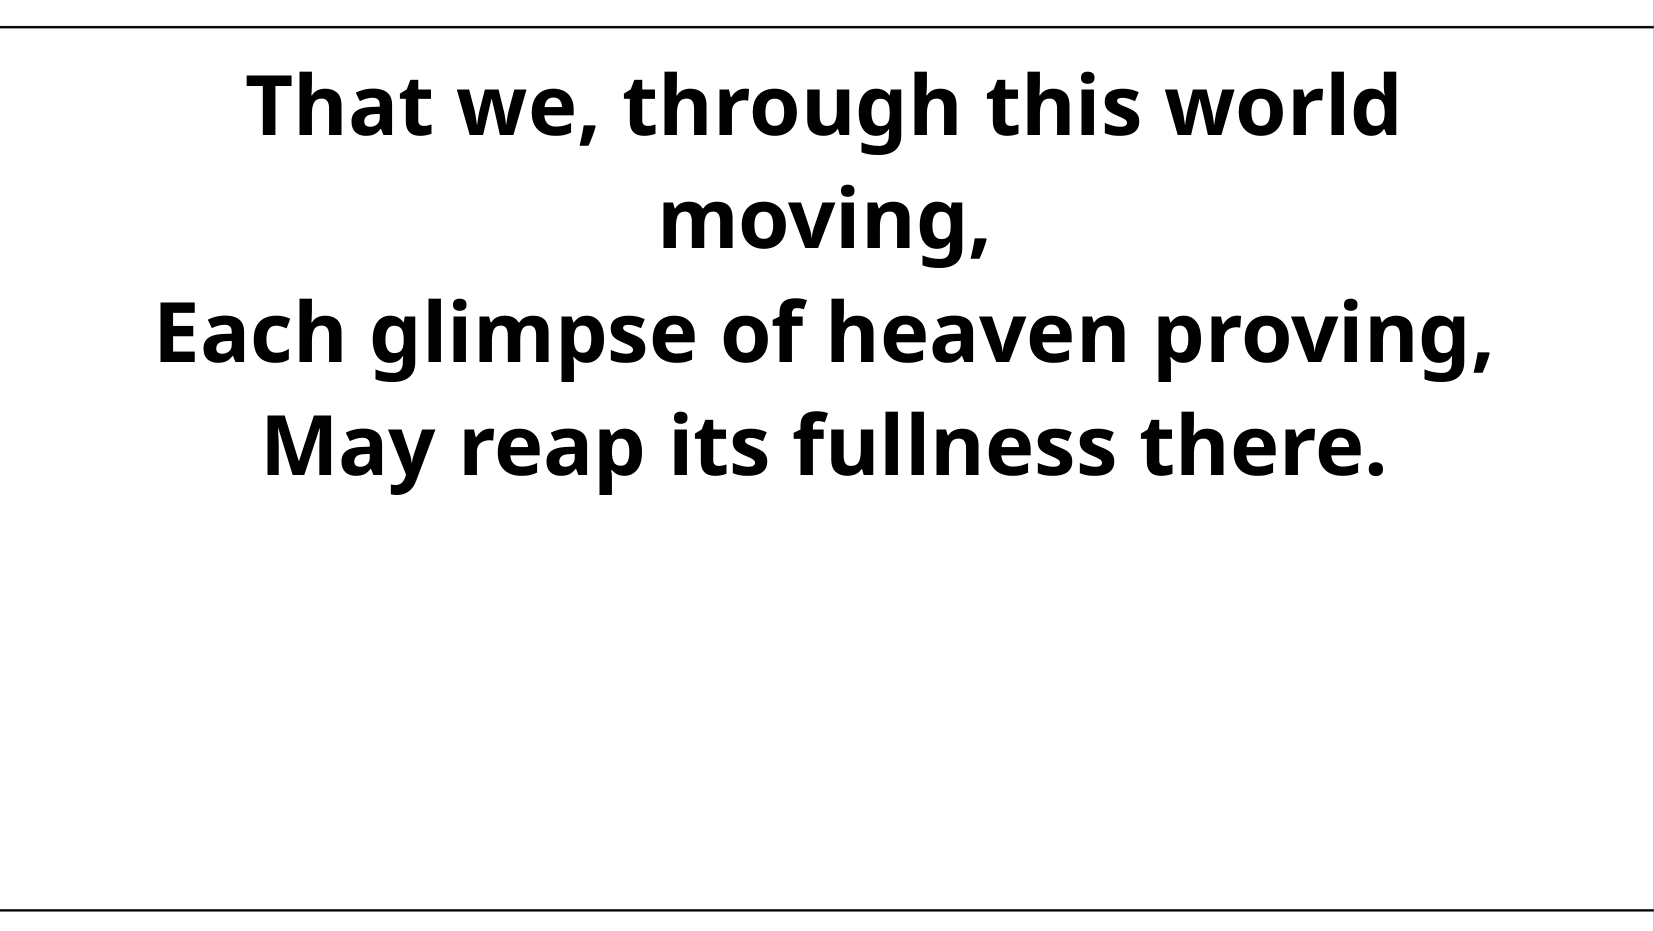

That we, through this world moving,
Each glimpse of heaven proving,
May reap its fullness there.